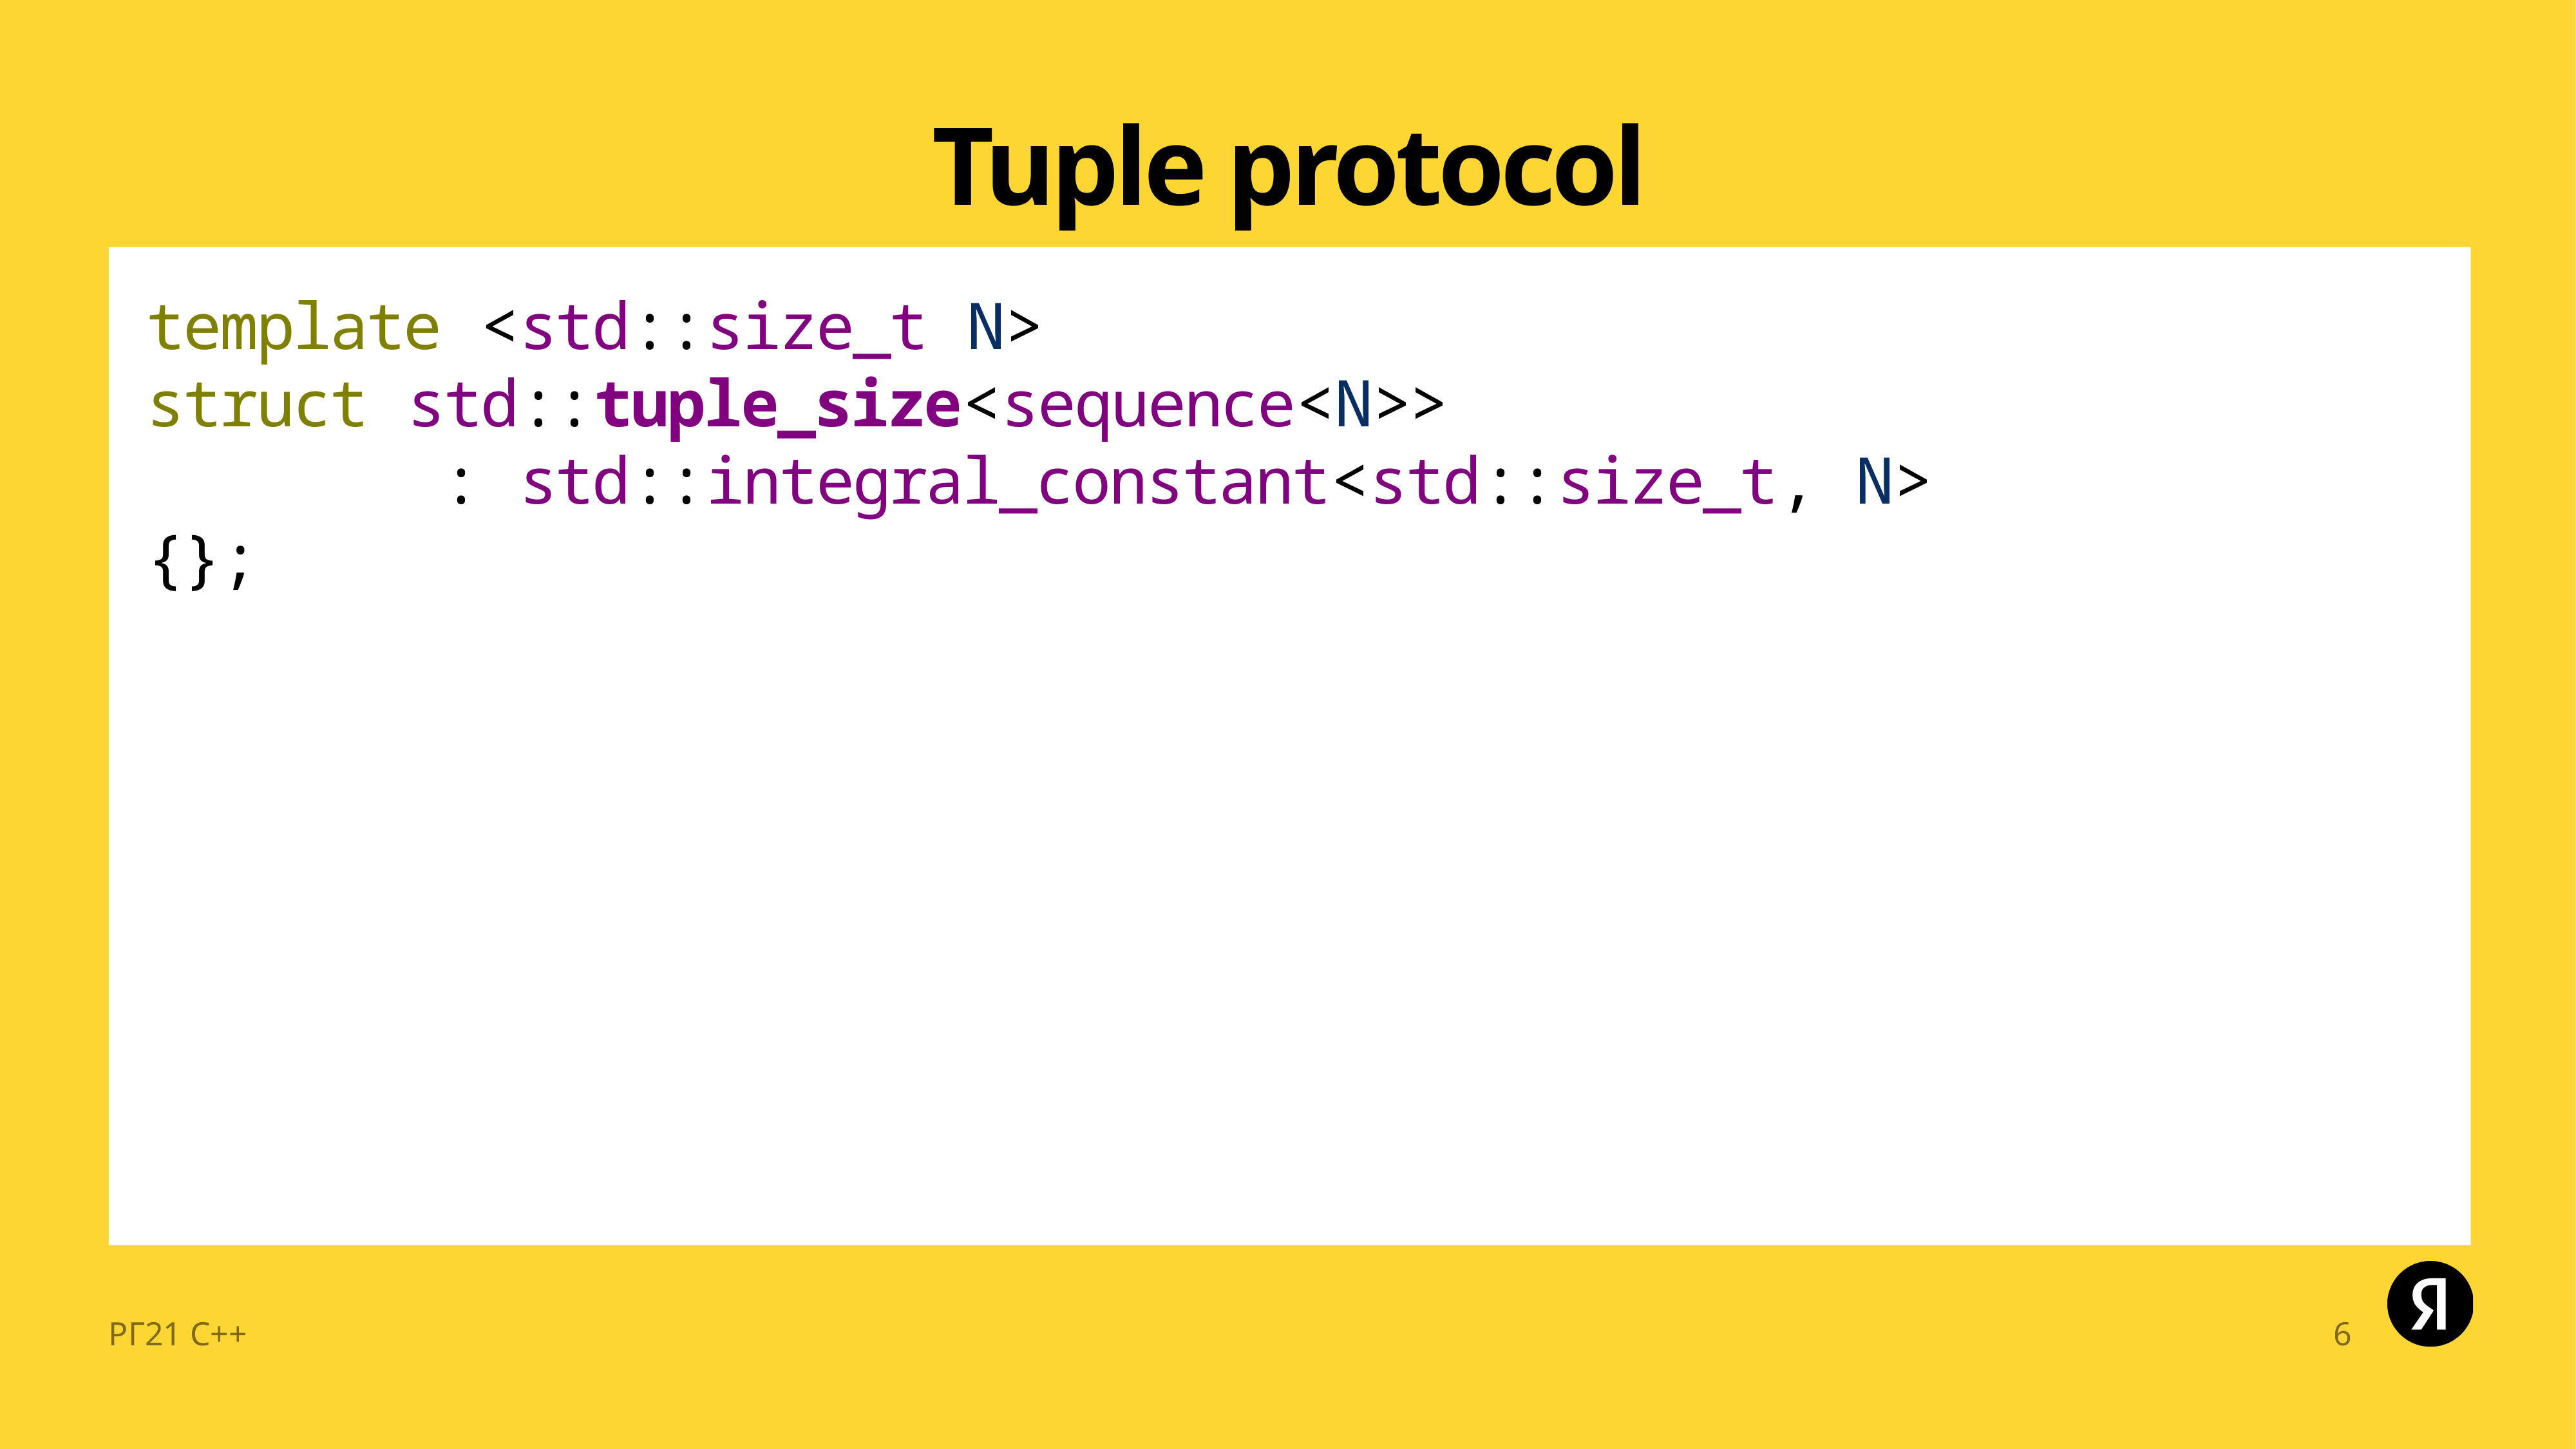

Tuple protocol
# template <std::size_t N>
struct std::tuple_size<sequence<N>>
 : std::integral_constant<std::size_t, N>
{};
РГ21 C++
6